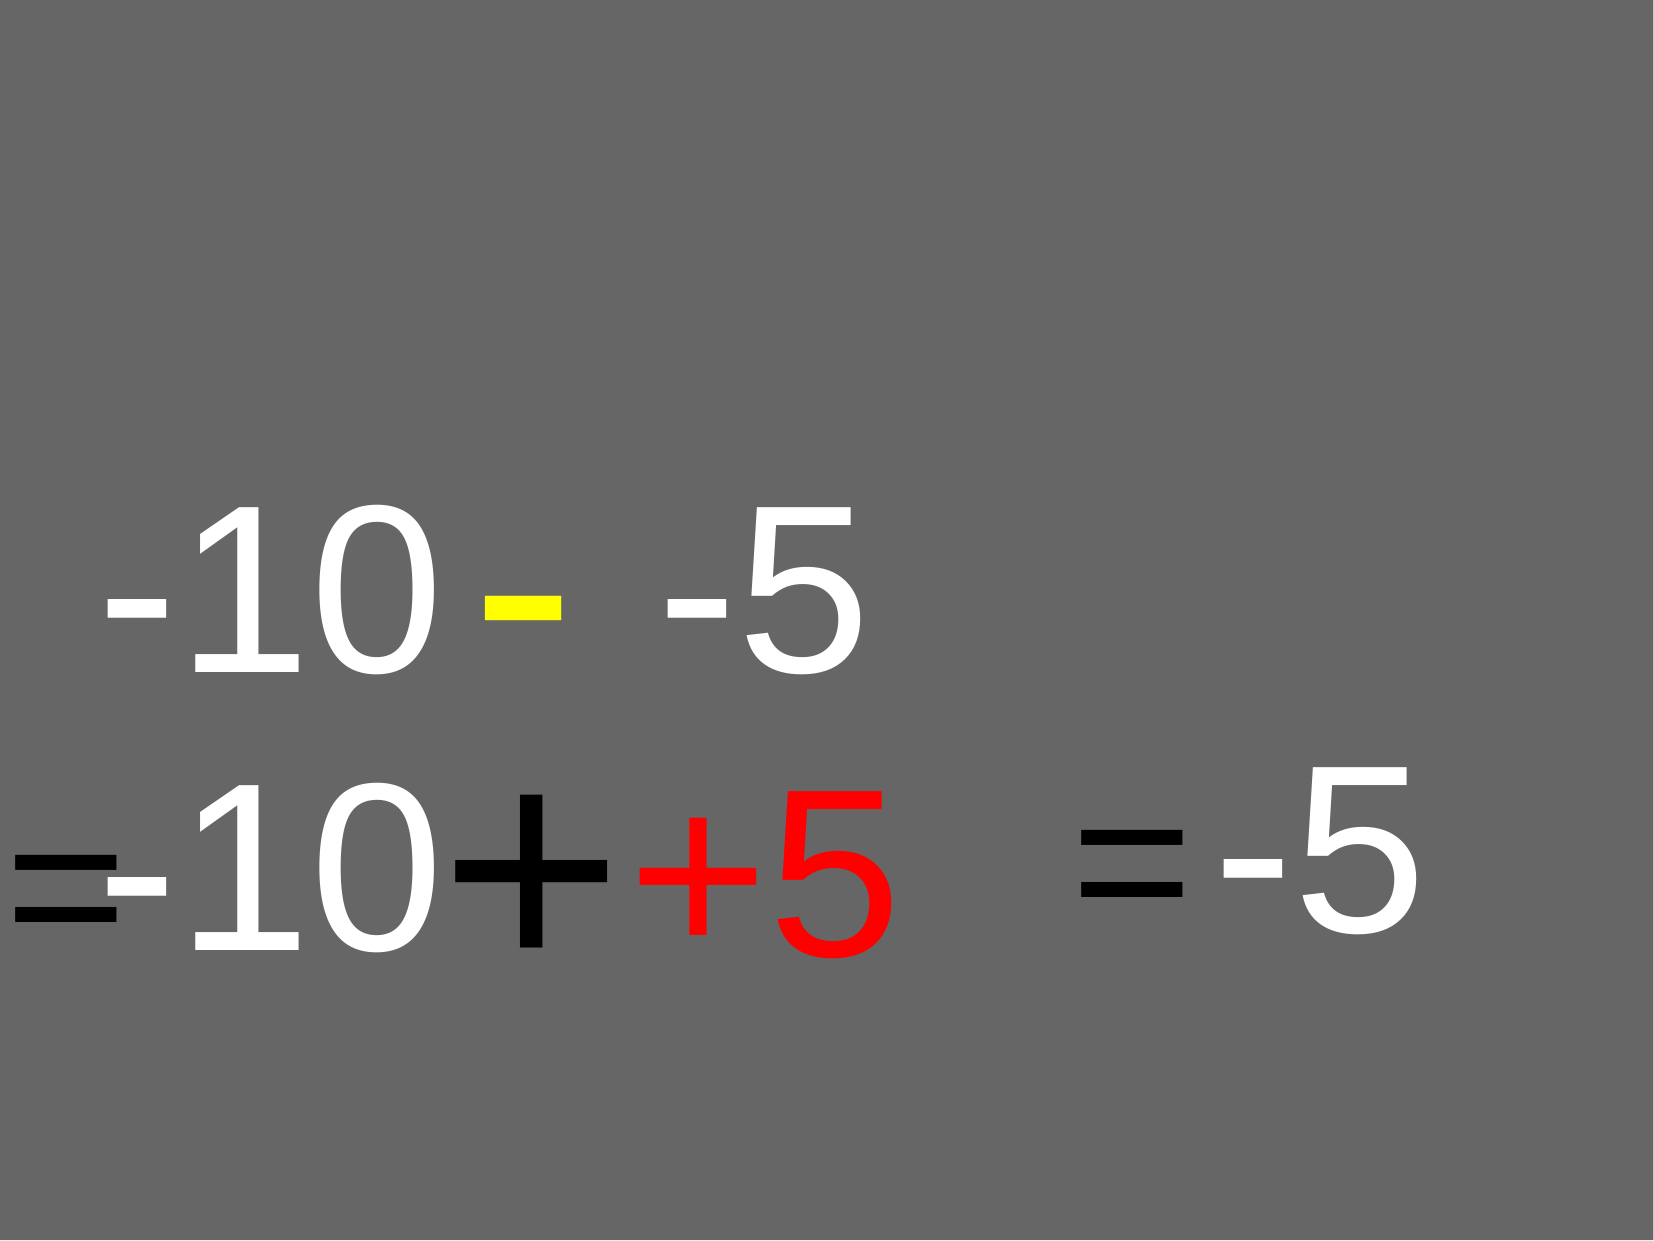

-
-10
-5
+
-5
-10
+5
=
=